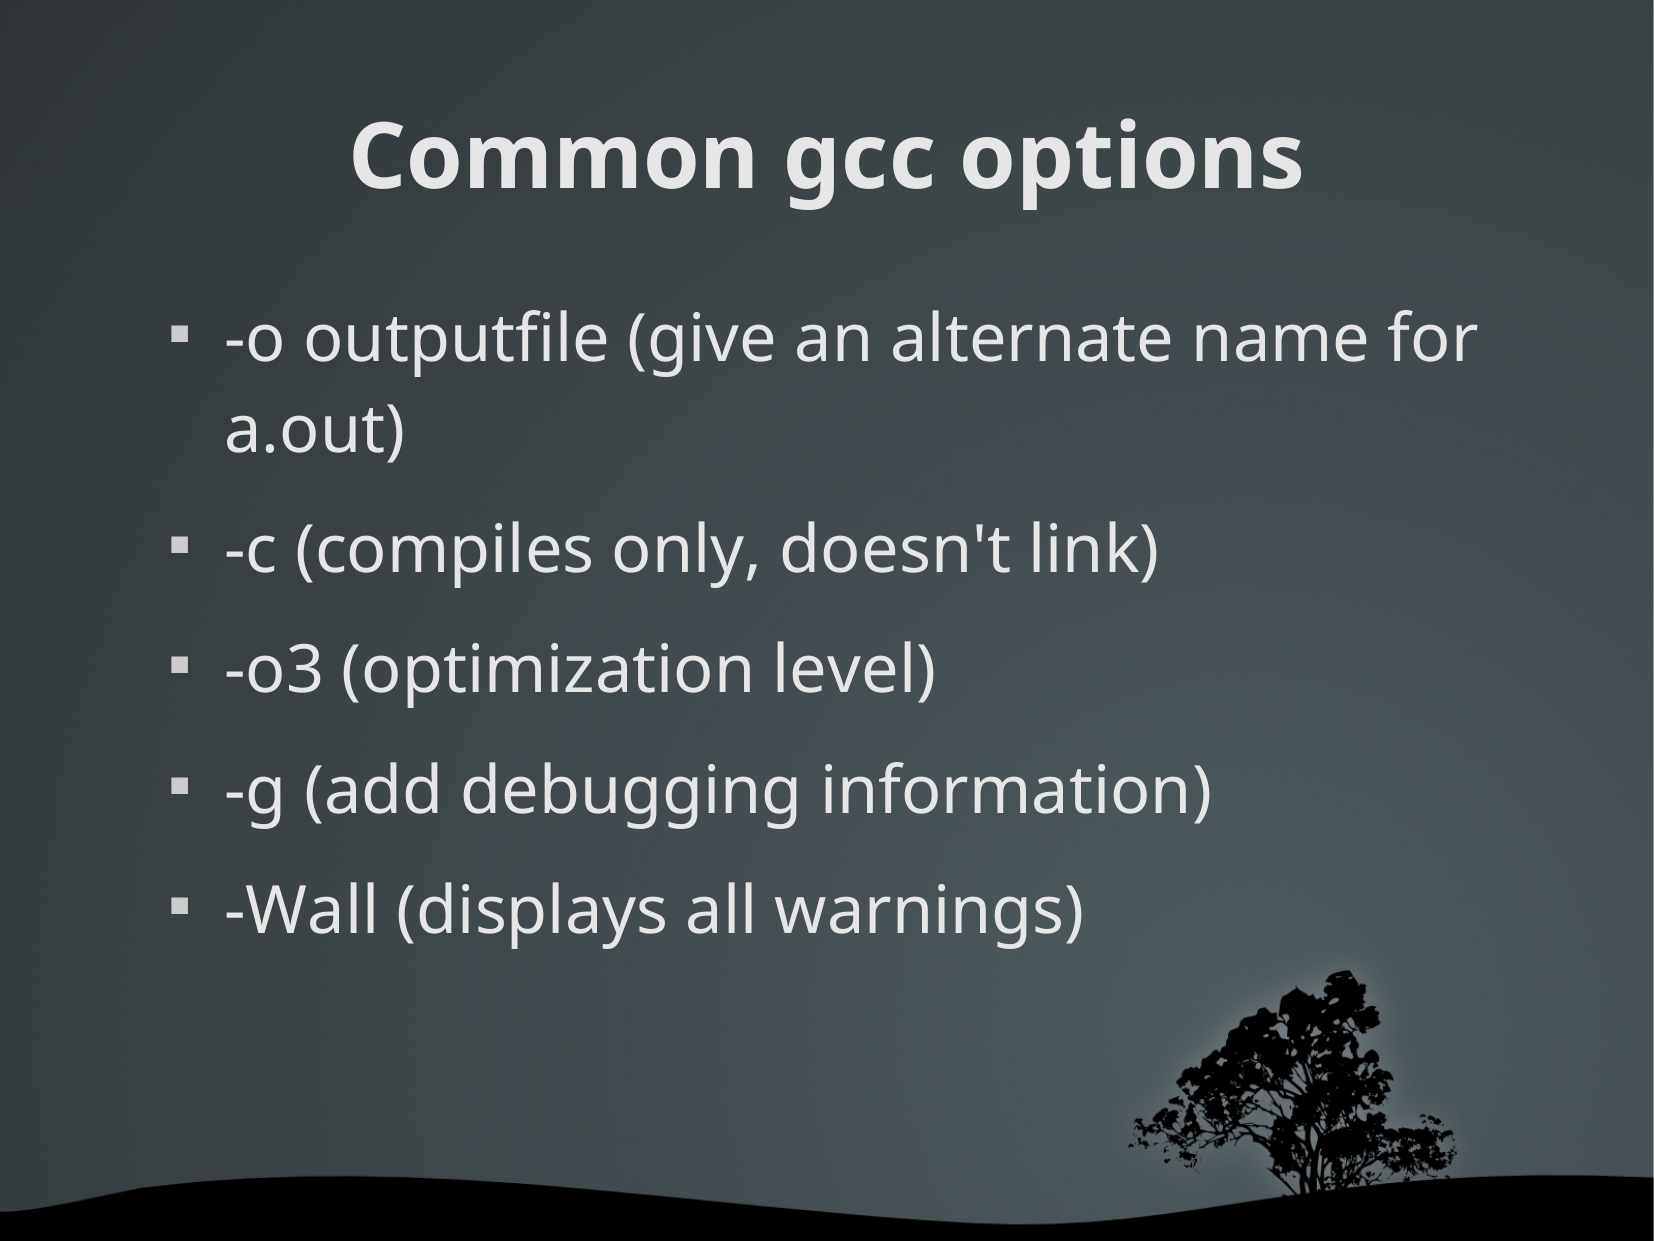

# Common gcc options
-o outputfile (give an alternate name for a.out)
-c (compiles only, doesn't link)
-o3 (optimization level)
-g (add debugging information)
-Wall (displays all warnings)